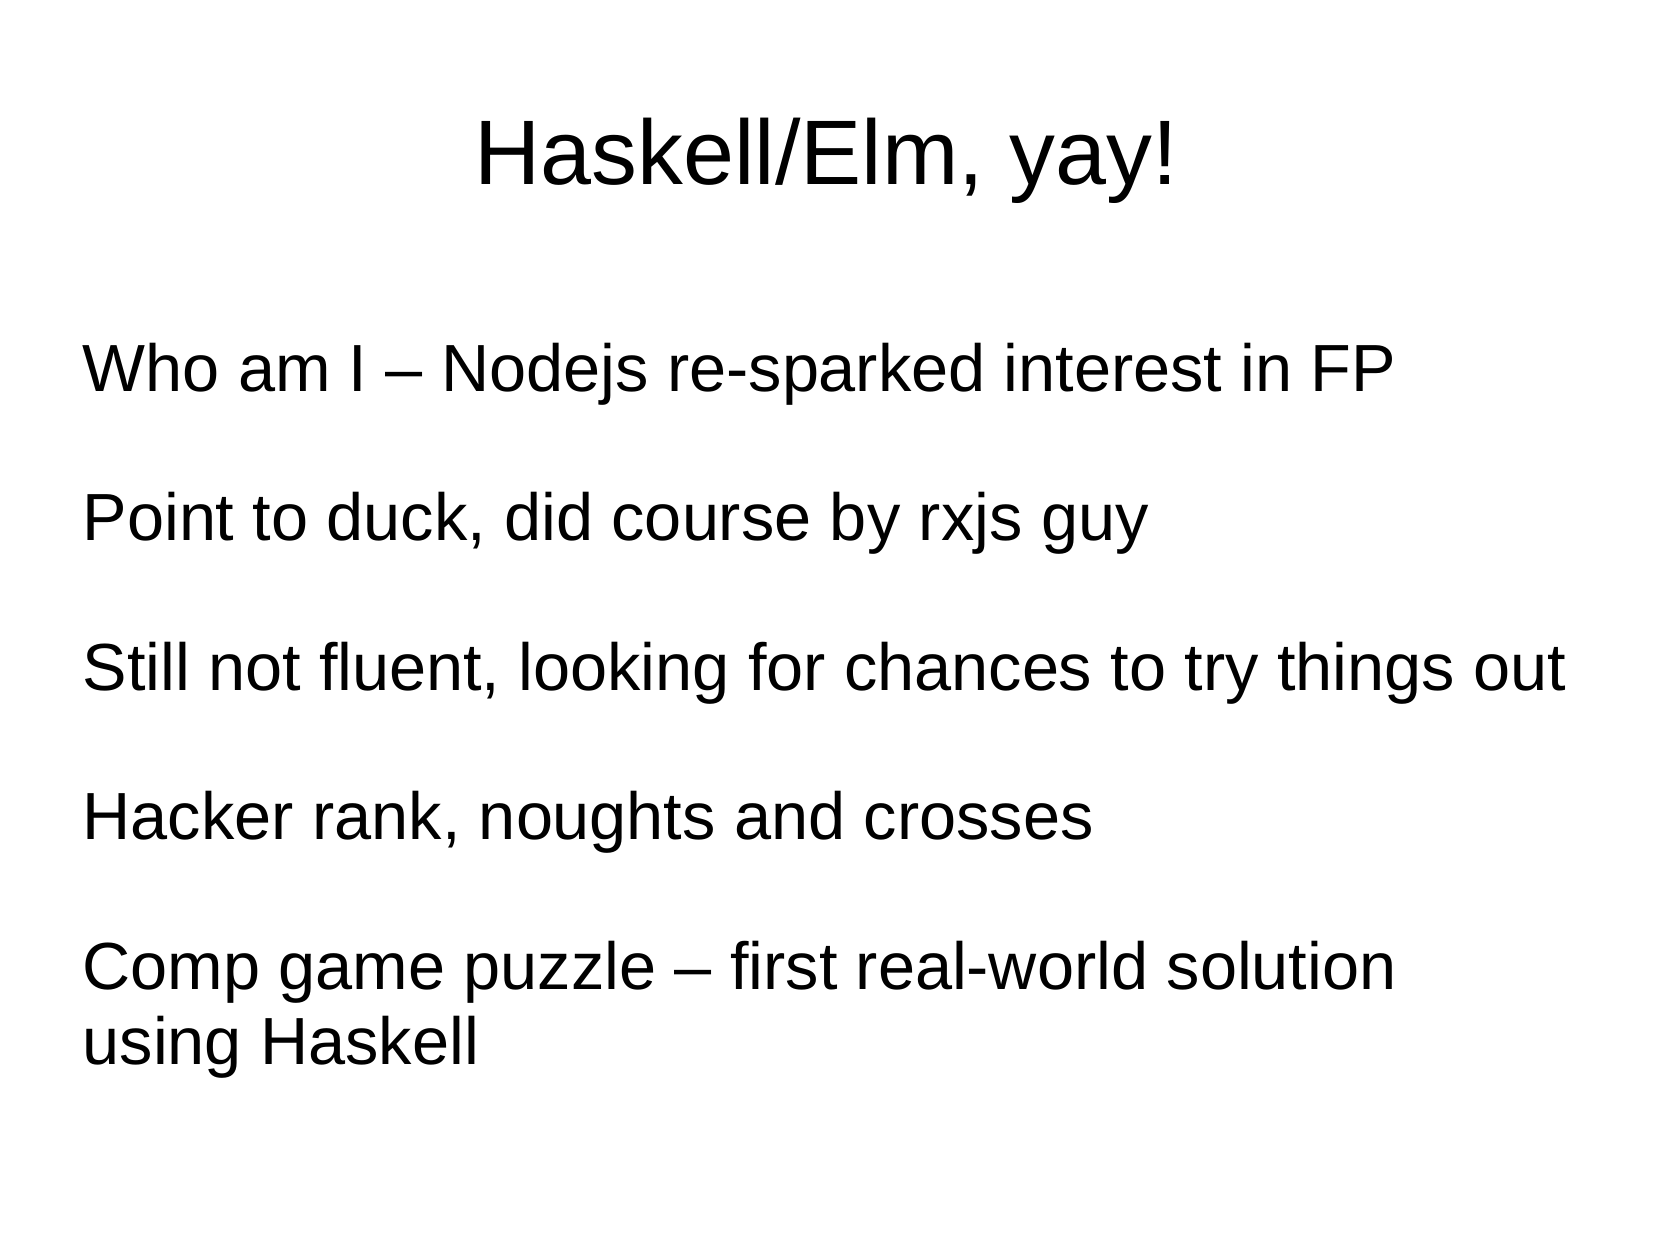

# Haskell/Elm, yay!
Who am I – Nodejs re-sparked interest in FP
Point to duck, did course by rxjs guy
Still not fluent, looking for chances to try things out
Hacker rank, noughts and crosses
Comp game puzzle – first real-world solution using Haskell